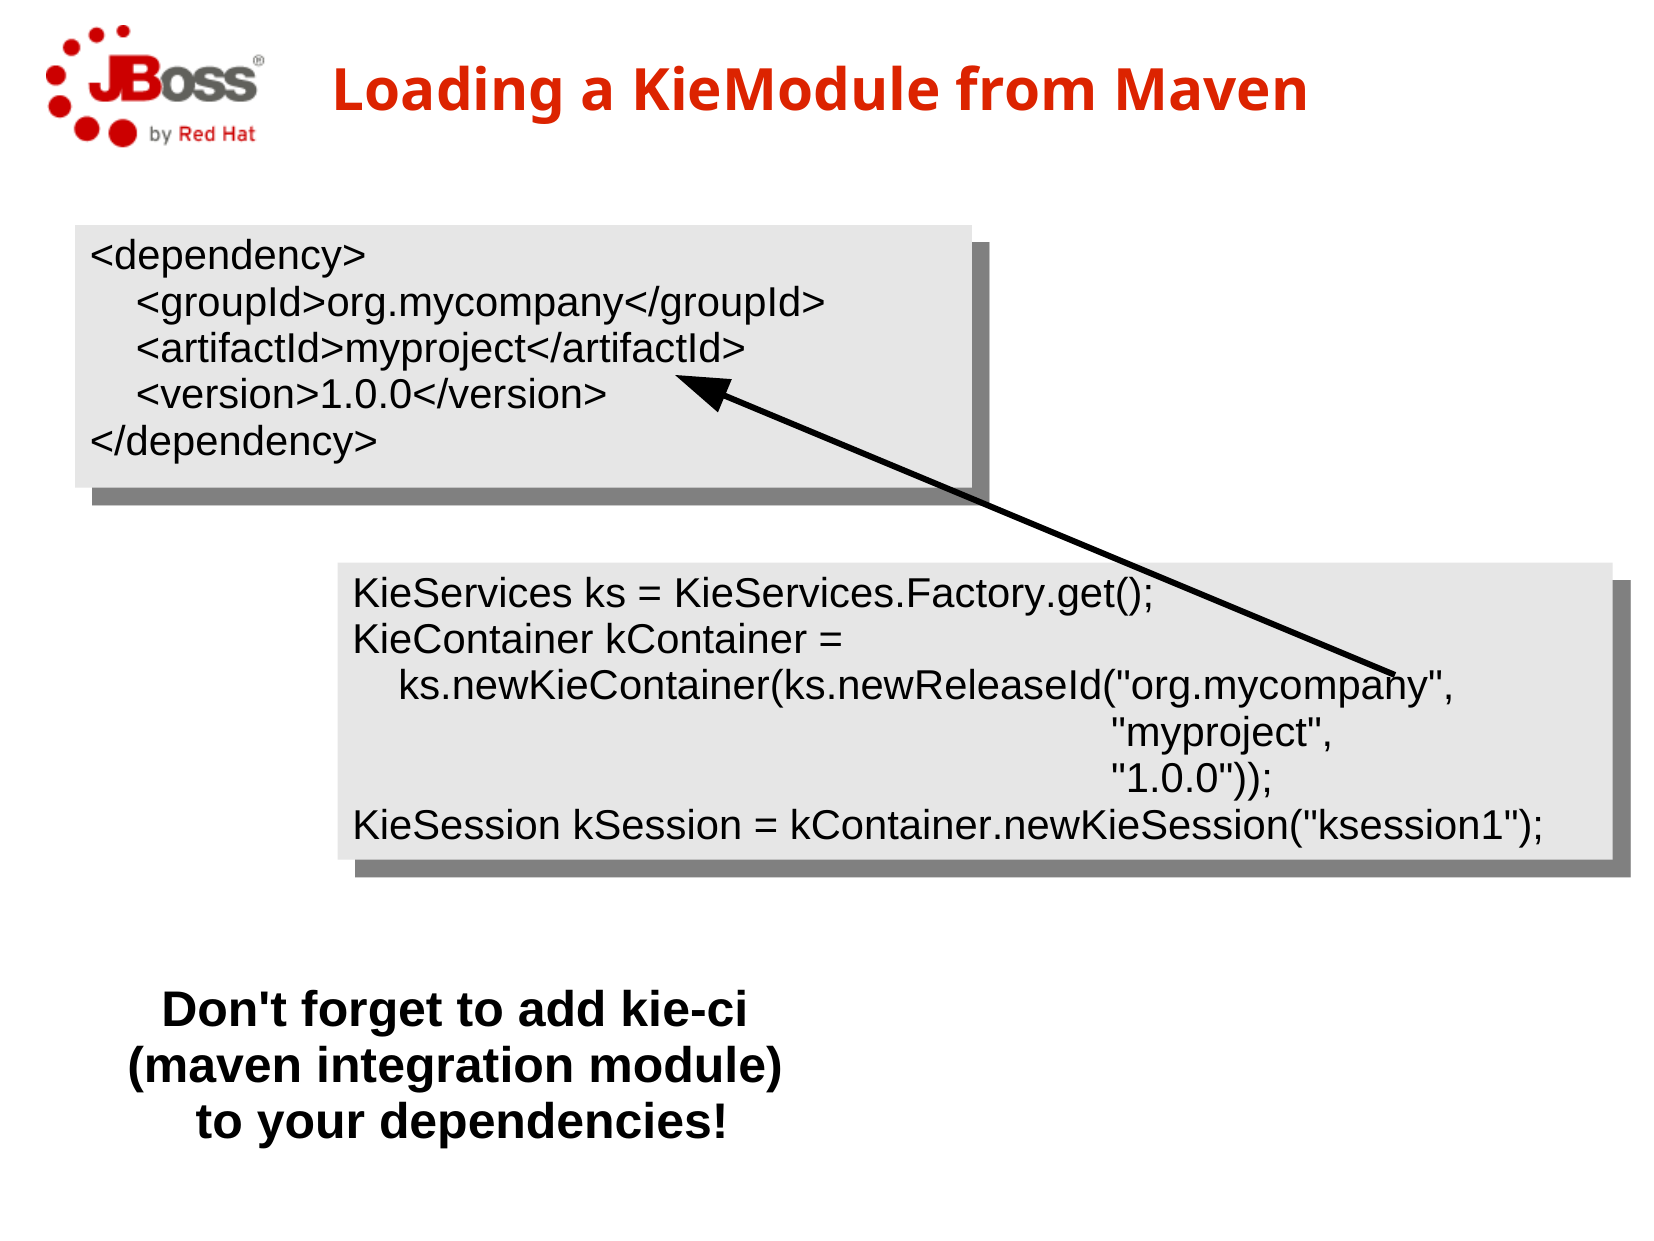

# Loading a KieModule from Maven
<dependency>
 <groupId>org.mycompany</groupId>
 <artifactId>myproject</artifactId>
 <version>1.0.0</version>
</dependency>
KieServices ks = KieServices.Factory.get();
KieContainer kContainer =
 ks.newKieContainer(ks.newReleaseId("org.mycompany",
 "myproject",
 "1.0.0"));
KieSession kSession = kContainer.newKieSession("ksession1");
Don't forget to add kie-ci
(maven integration module)
to your dependencies!